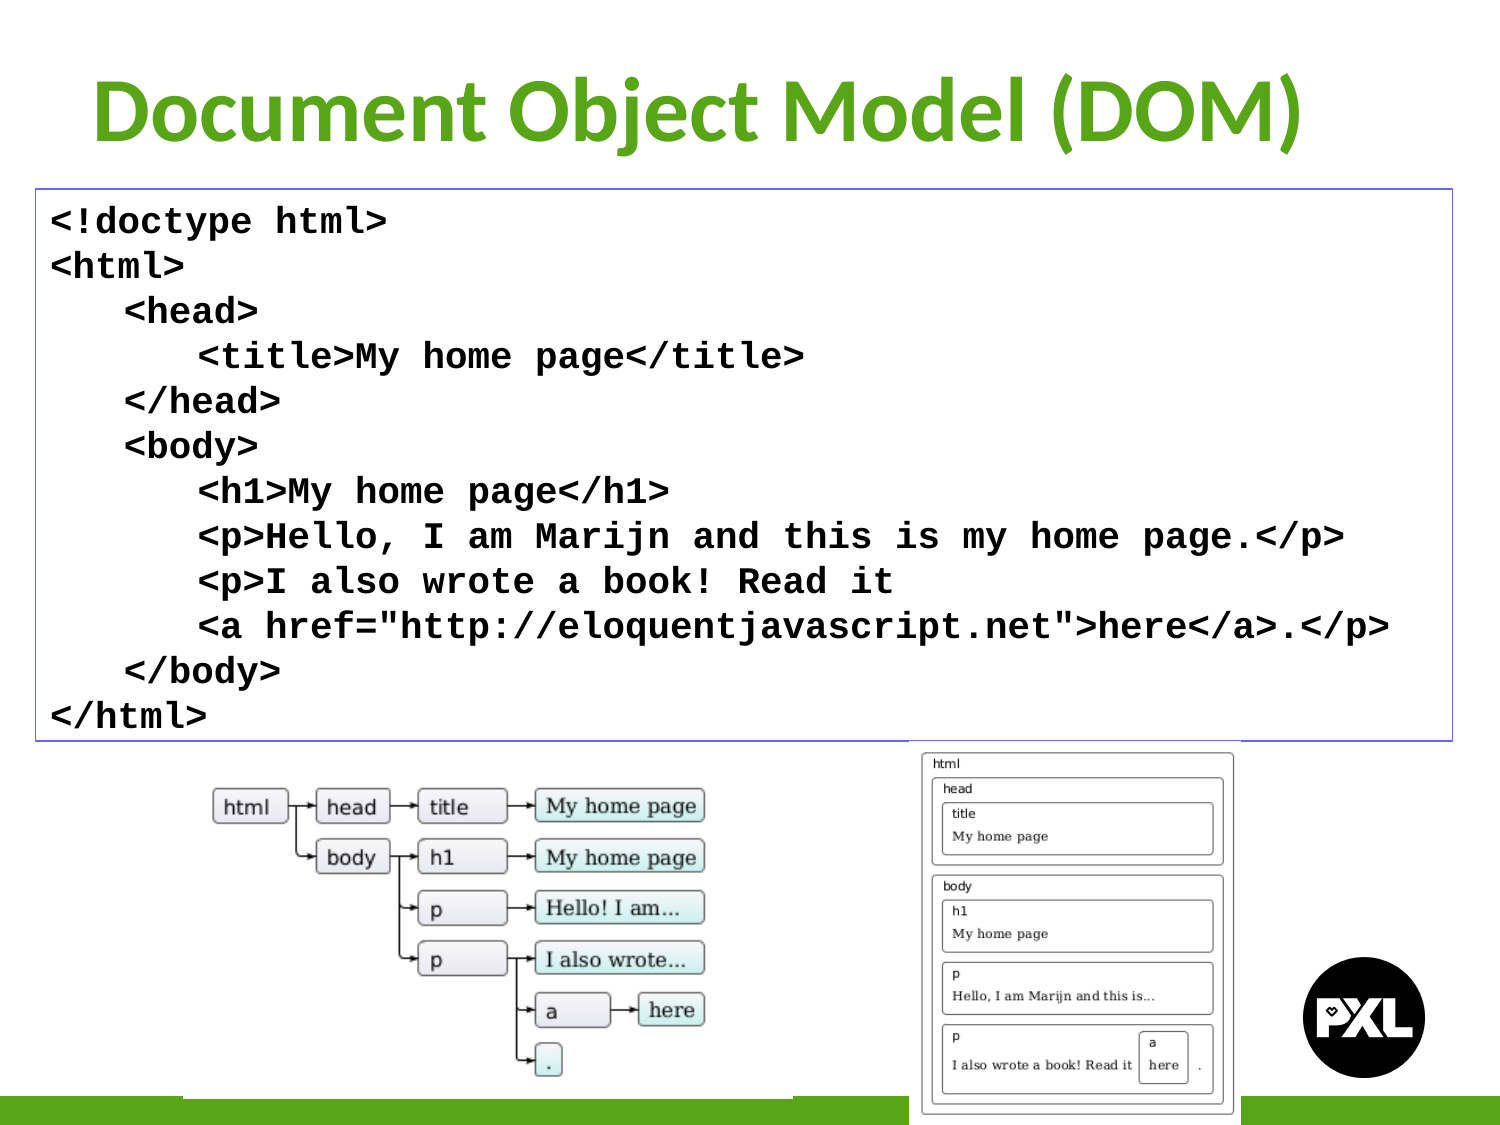

Document Object Model (DOM)
<!doctype html>
<html>
	<head>
		<title>My home page</title>
	</head>
	<body>
		<h1>My home page</h1>
		<p>Hello, I am Marijn and this is my home page.</p>
		<p>I also wrote a book! Read it
		<a href="http://eloquentjavascript.net">here</a>.</p>
	</body>
</html>